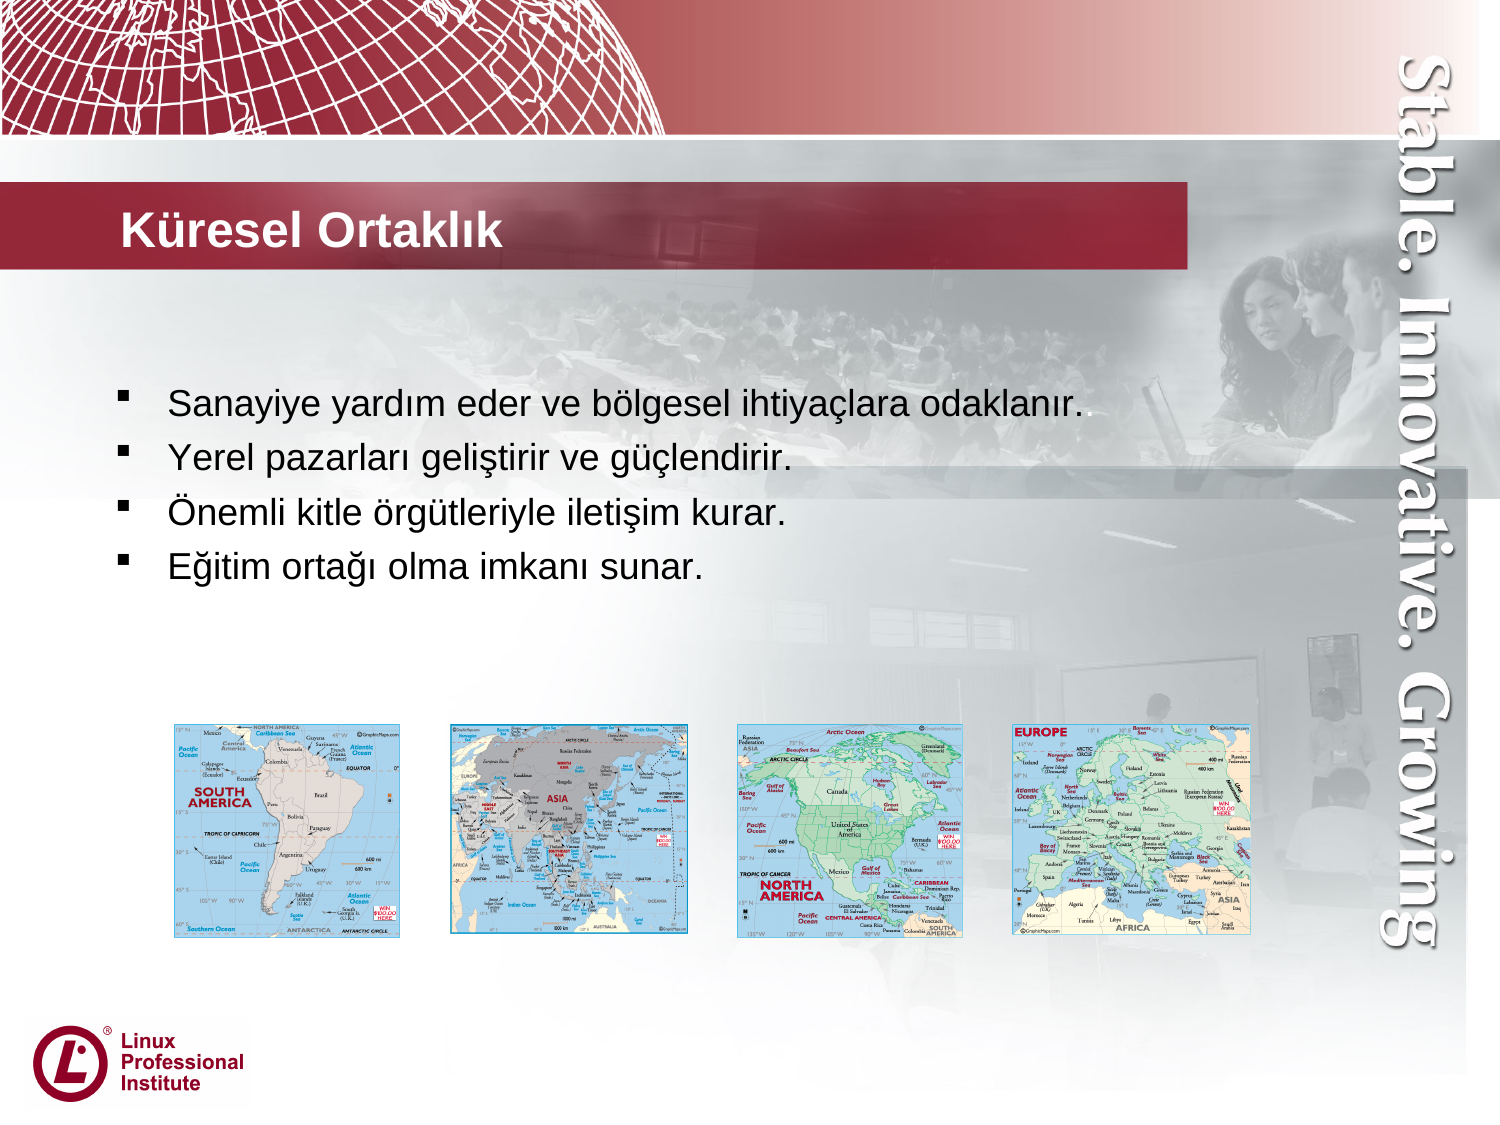

Küresel Ortaklık
Sanayiye yardım eder ve bölgesel ihtiyaçlara odaklanır..
Yerel pazarları geliştirir ve güçlendirir.
Önemli kitle örgütleriyle iletişim kurar.
Eğitim ortağı olma imkanı sunar.